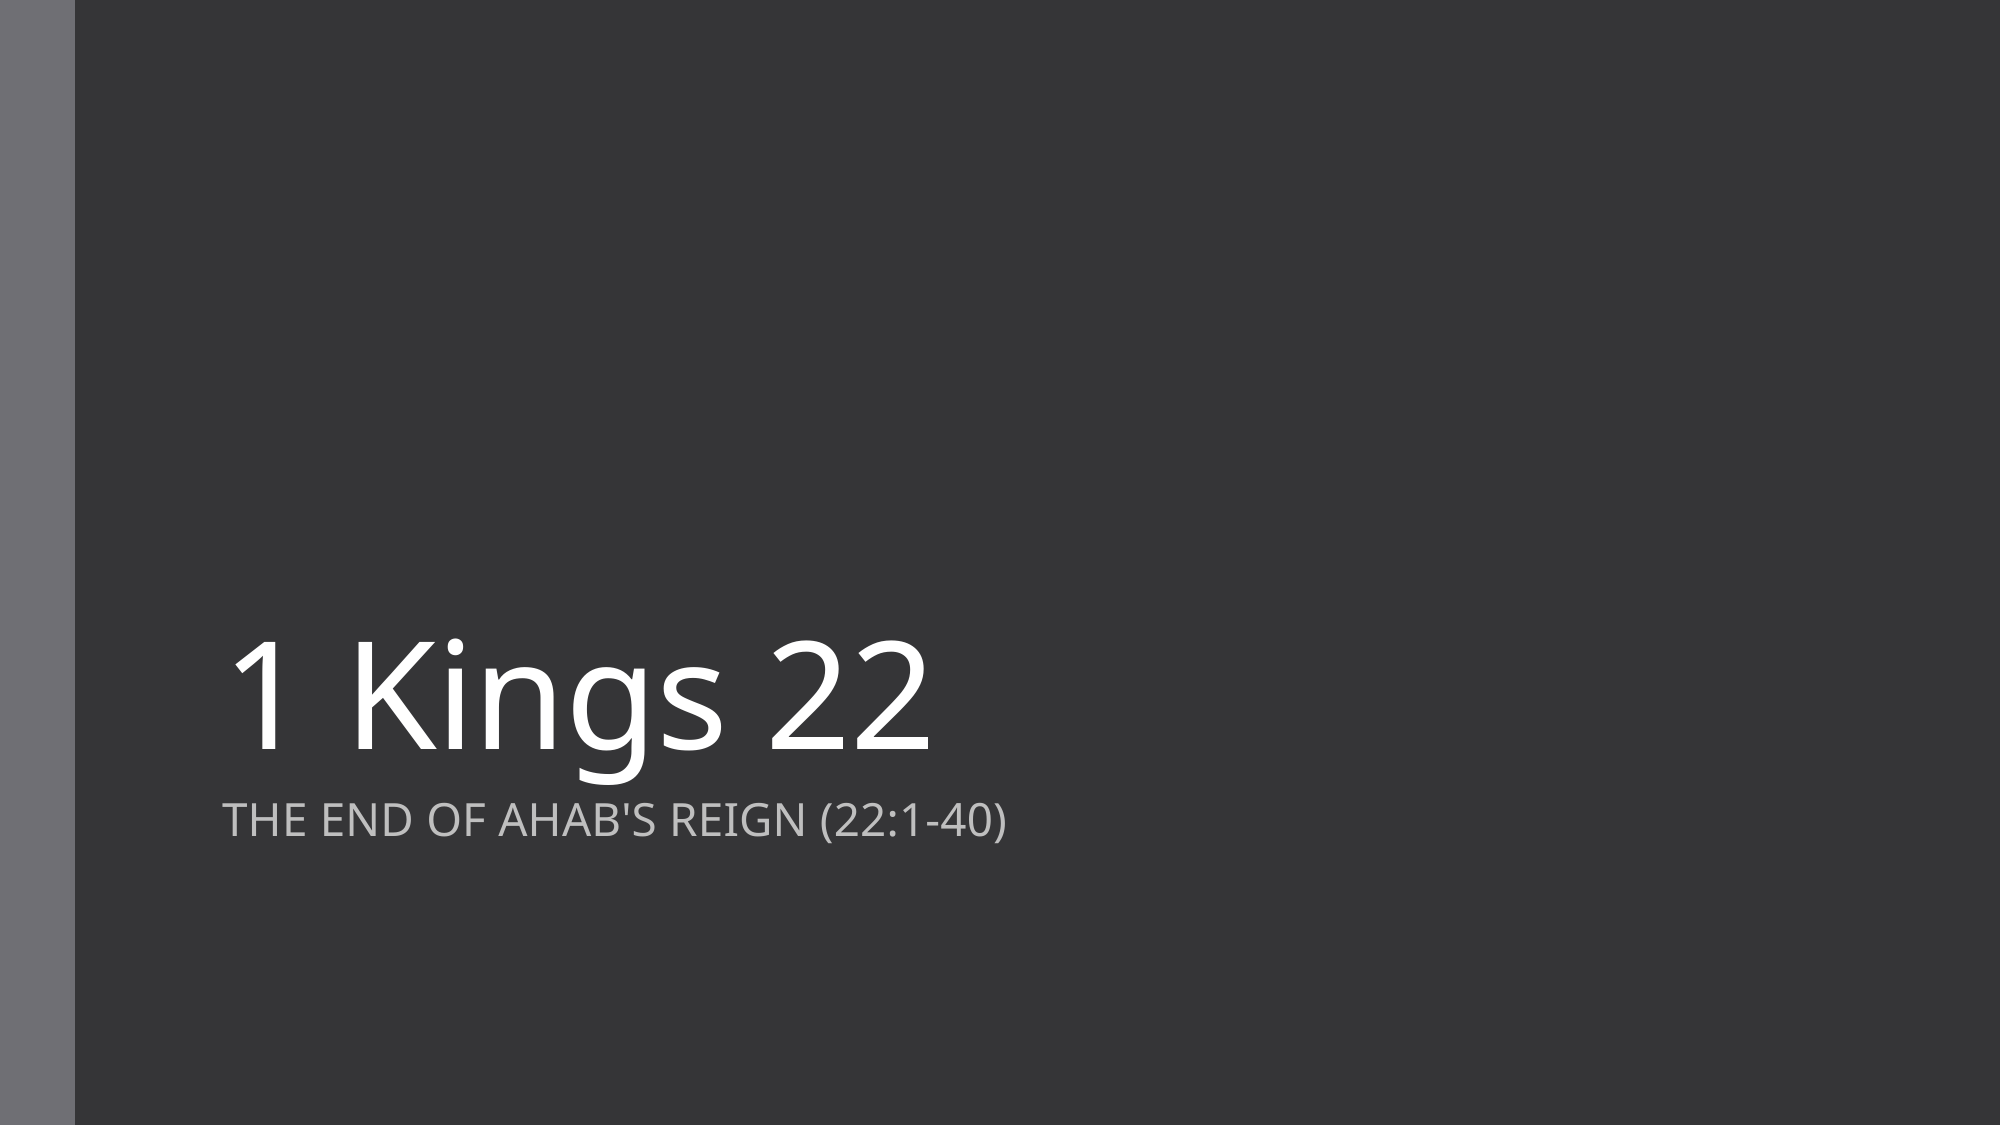

# 1 Kings 22
THE END OF AHAB'S REIGN (22:1-40)